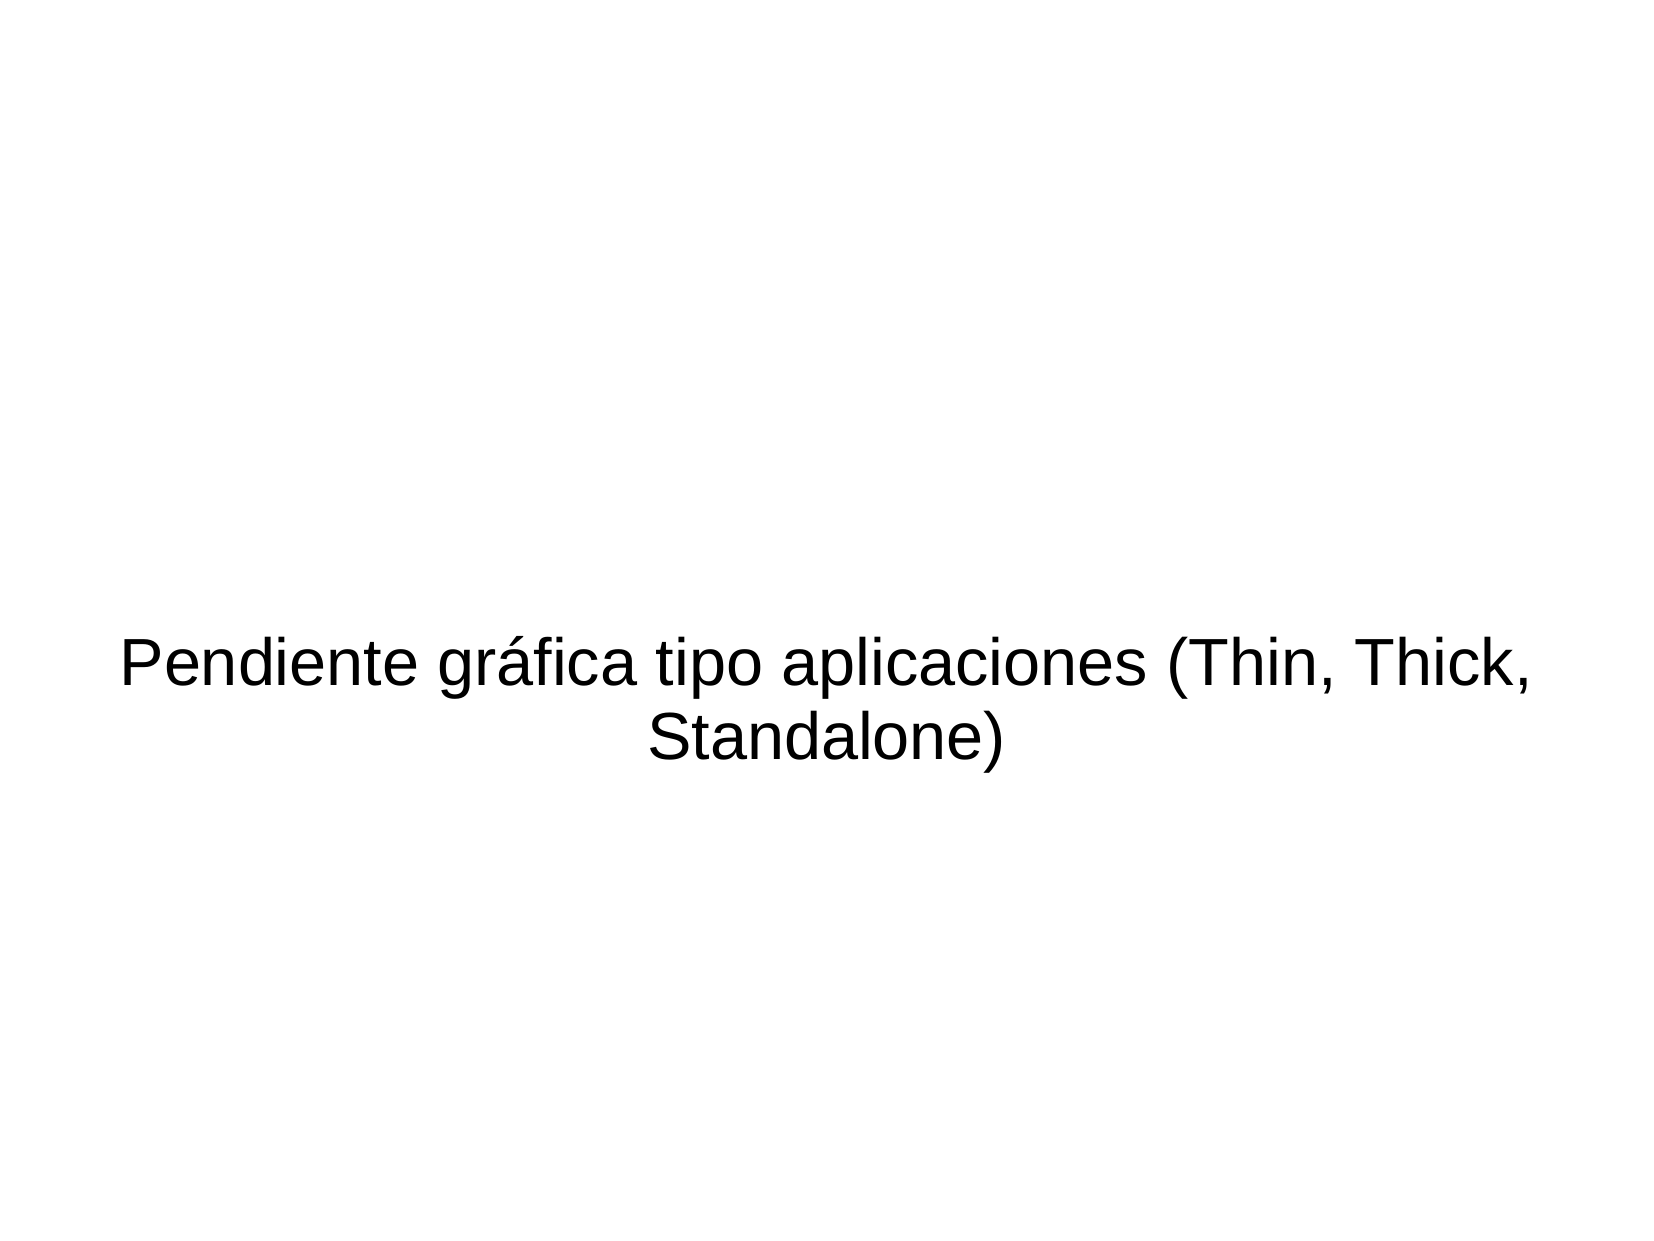

#
Pendiente gráfica tipo aplicaciones (Thin, Thick, Standalone)